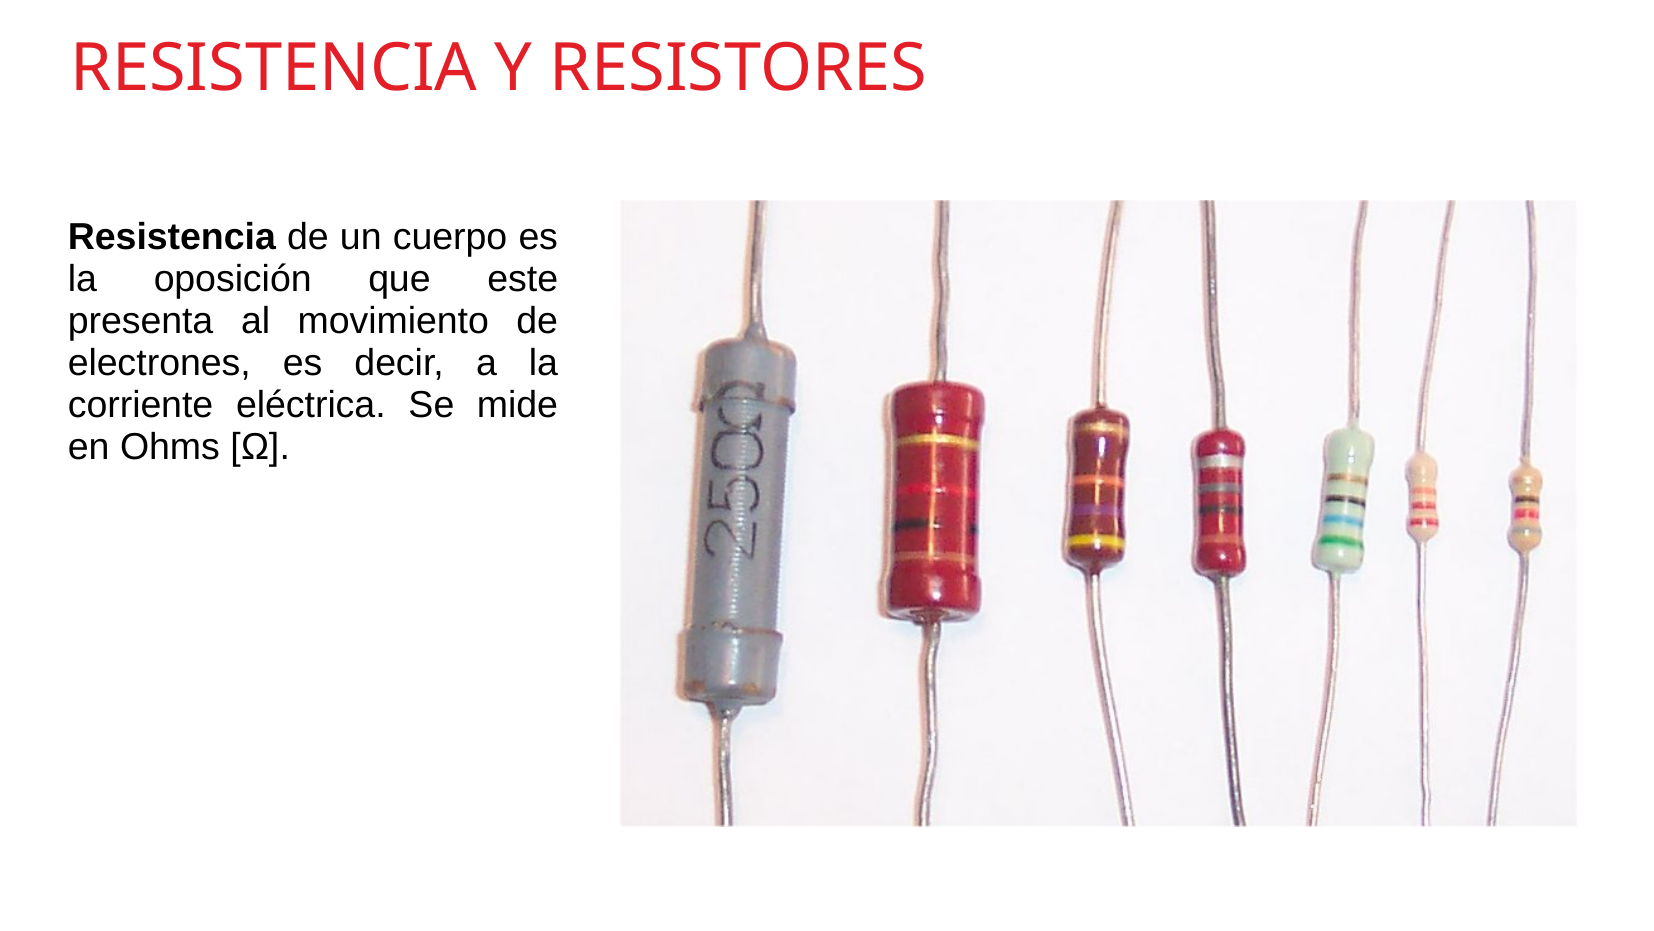

# RESISTENCIA Y RESISTORES
Resistencia de un cuerpo es la oposición que este presenta al movimiento de electrones, es decir, a la corriente eléctrica. Se mide en Ohms [Ω].